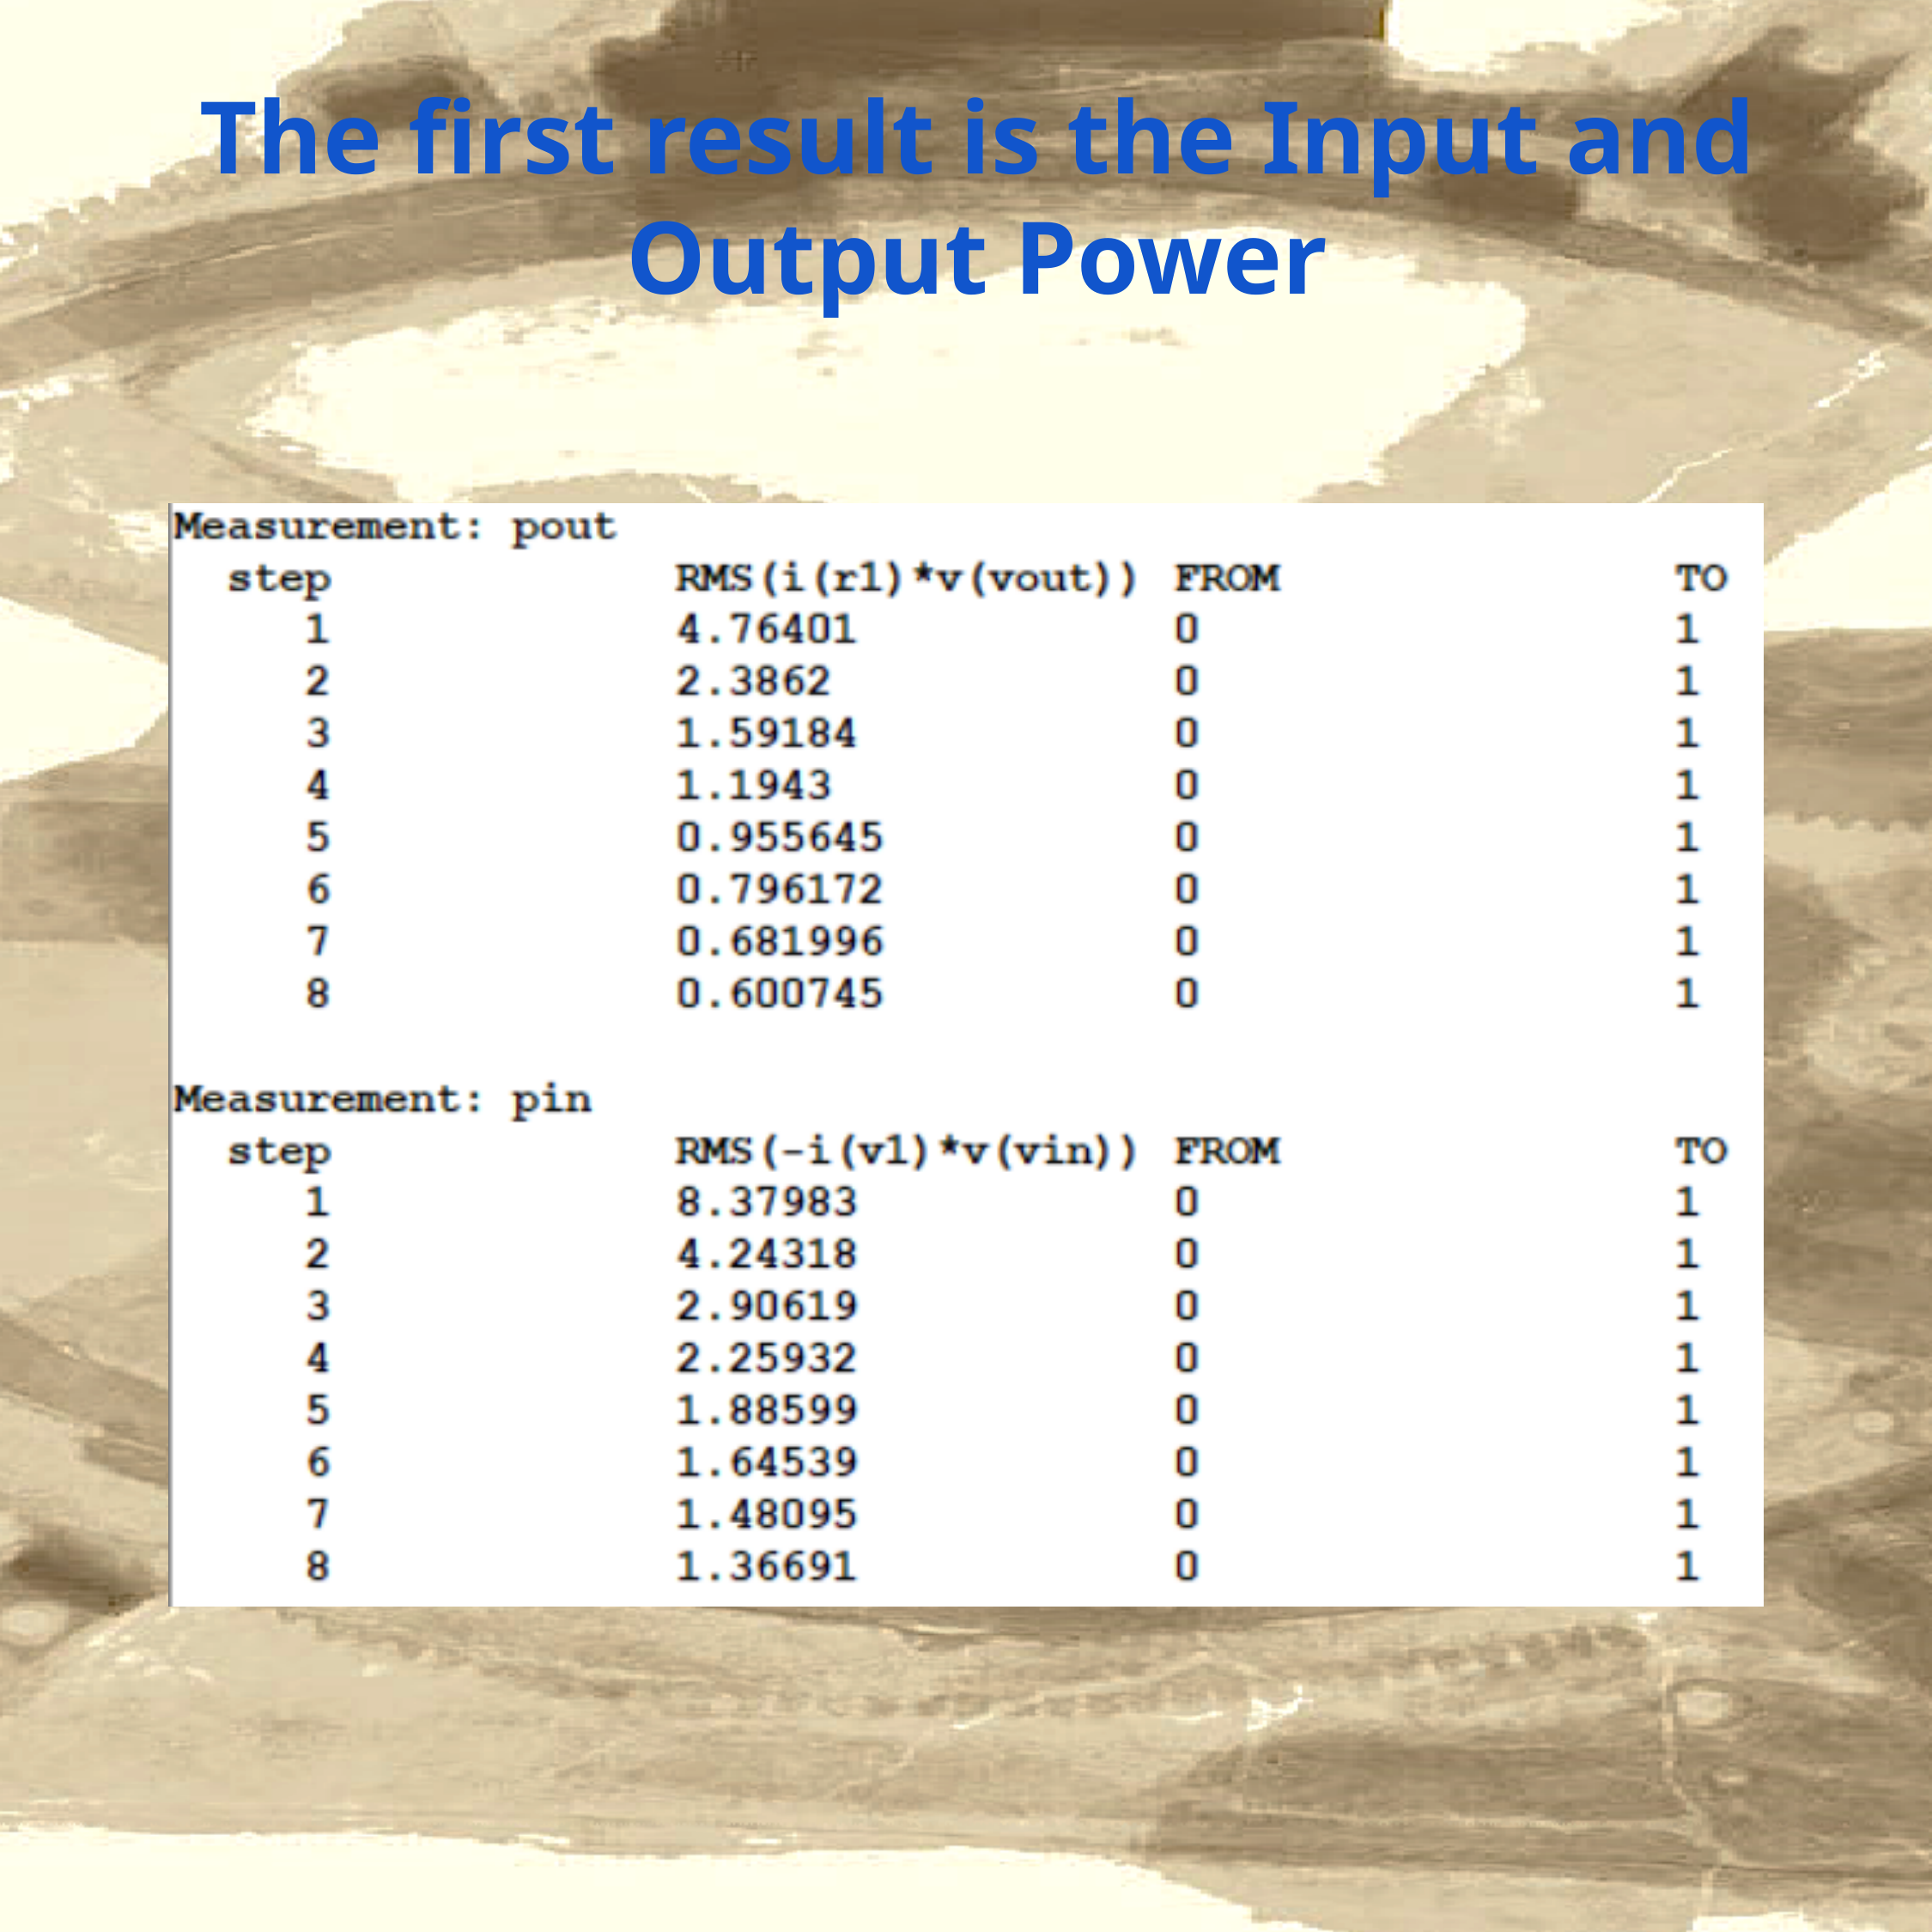

The first result is the Input and Output Power